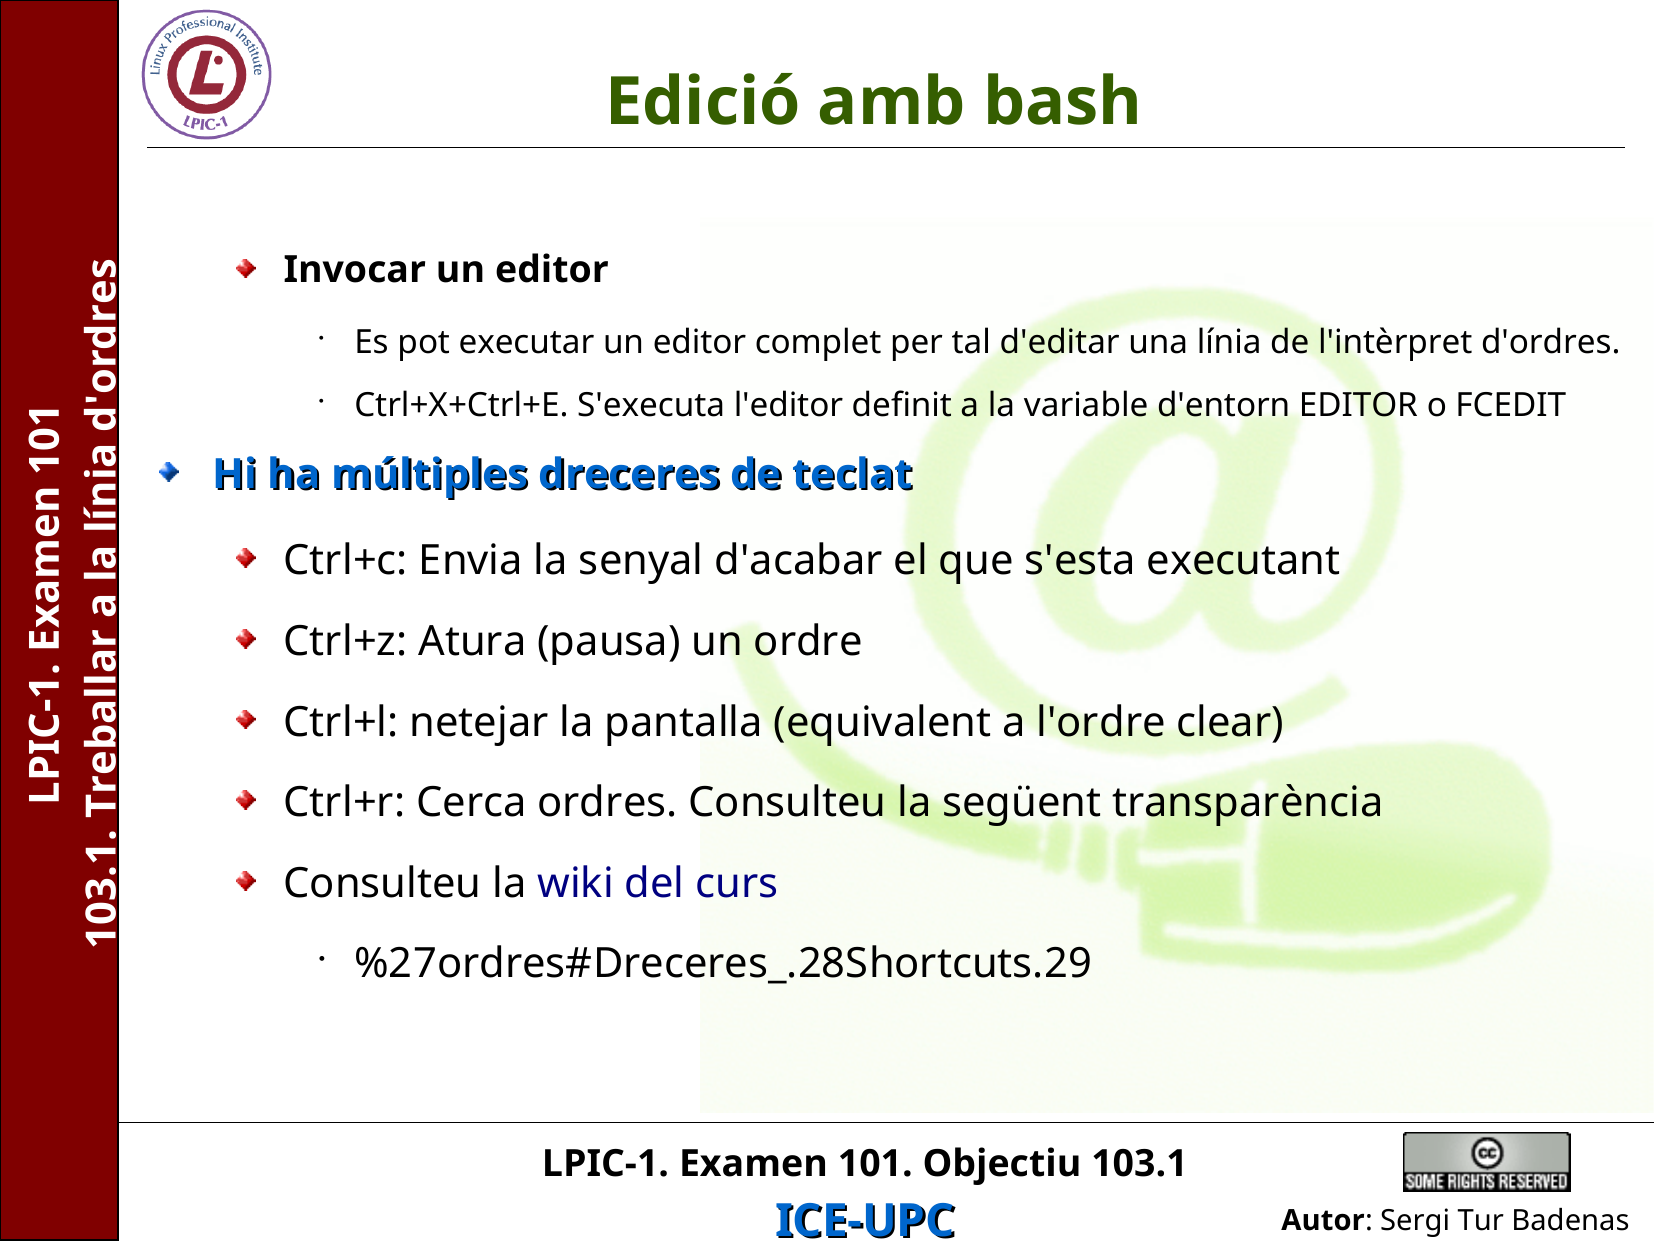

# Edició amb bash
Invocar un editor
Es pot executar un editor complet per tal d'editar una línia de l'intèrpret d'ordres.
Ctrl+X+Ctrl+E. S'executa l'editor definit a la variable d'entorn EDITOR o FCEDIT
Hi ha múltiples dreceres de teclat
Ctrl+c: Envia la senyal d'acabar el que s'esta executant
Ctrl+z: Atura (pausa) un ordre
Ctrl+l: netejar la pantalla (equivalent a l'ordre clear)
Ctrl+r: Cerca ordres. Consulteu la següent transparència
Consulteu la wiki del curs
%27ordres#Dreceres_.28Shortcuts.29